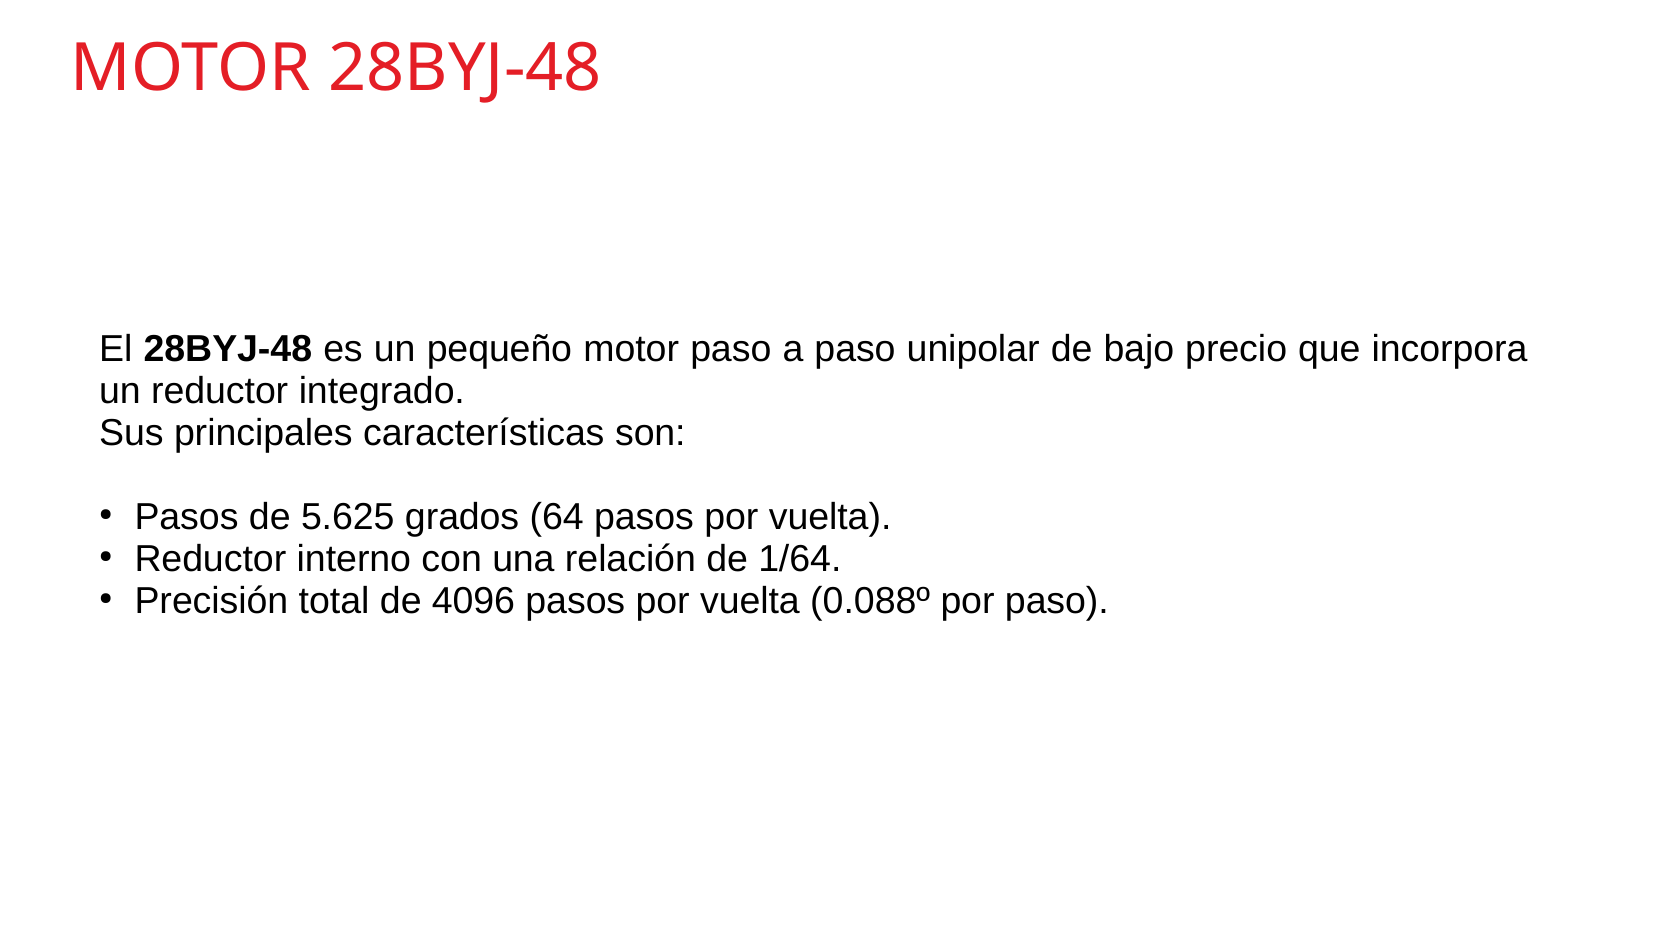

# MOTOR 28BYJ-48
El 28BYJ-48 es un pequeño motor paso a paso unipolar de bajo precio que incorpora un reductor integrado.
Sus principales características son:
Pasos de 5.625 grados (64 pasos por vuelta).
Reductor interno con una relación de 1/64.
Precisión total de 4096 pasos por vuelta (0.088º por paso).